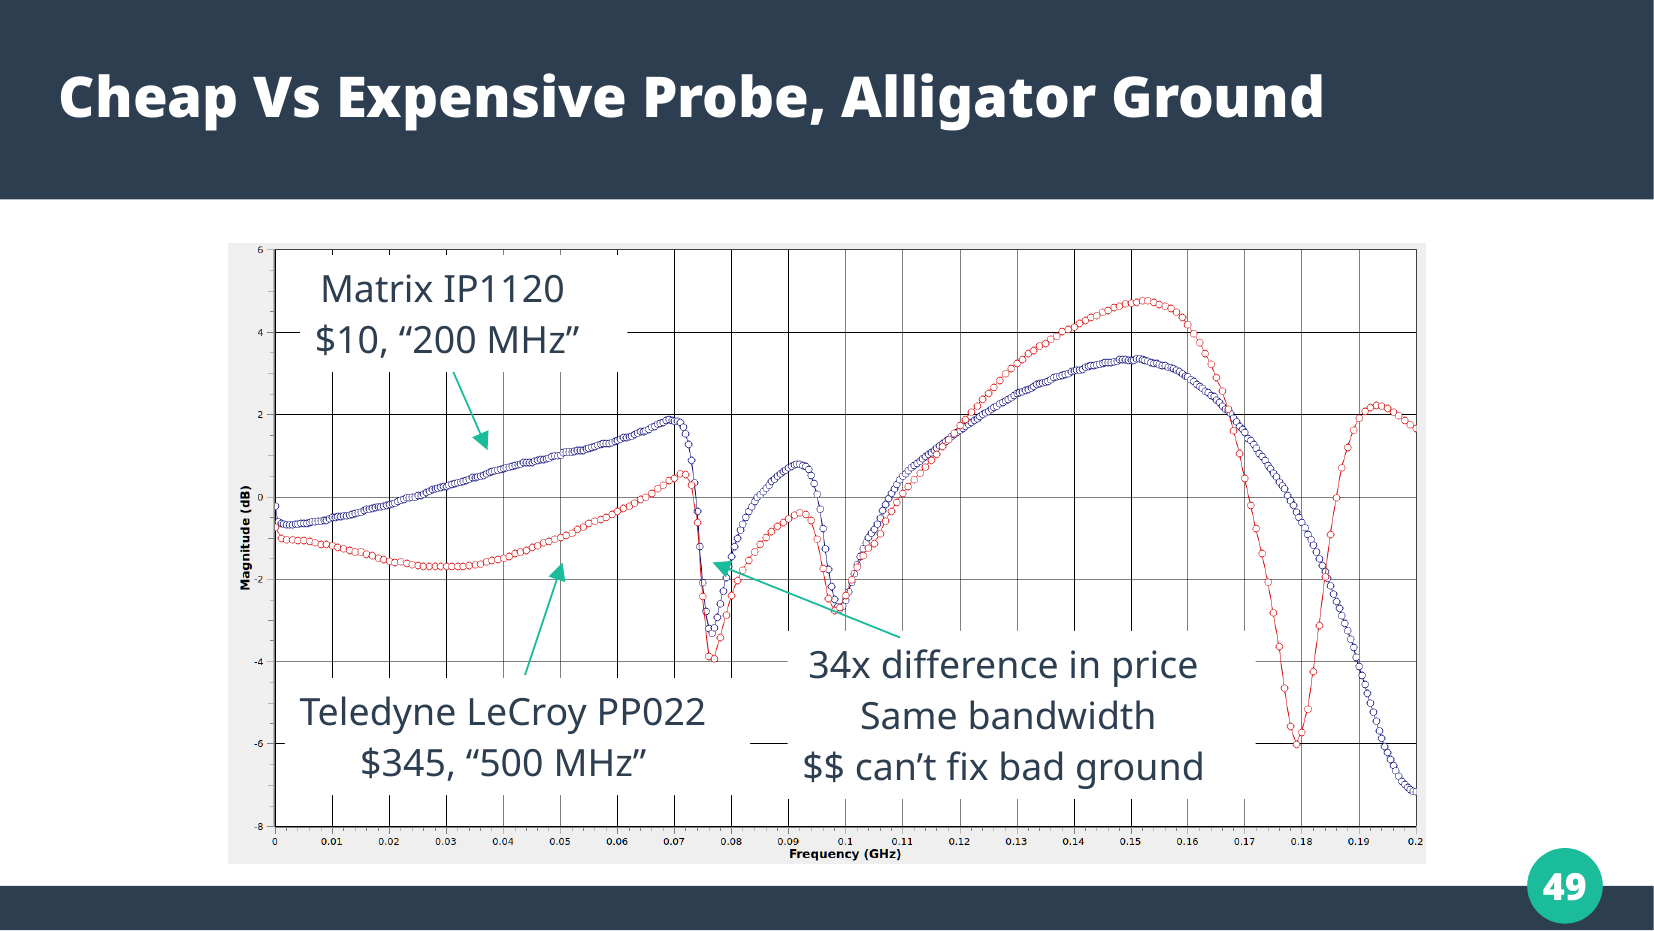

# Cheap Vs Expensive Probe, Alligator Ground
Matrix IP1120
$10, “200 MHz”
34x difference in price
 Same bandwidth
$$ can’t fix bad ground
Teledyne LeCroy PP022
$345, “500 MHz”